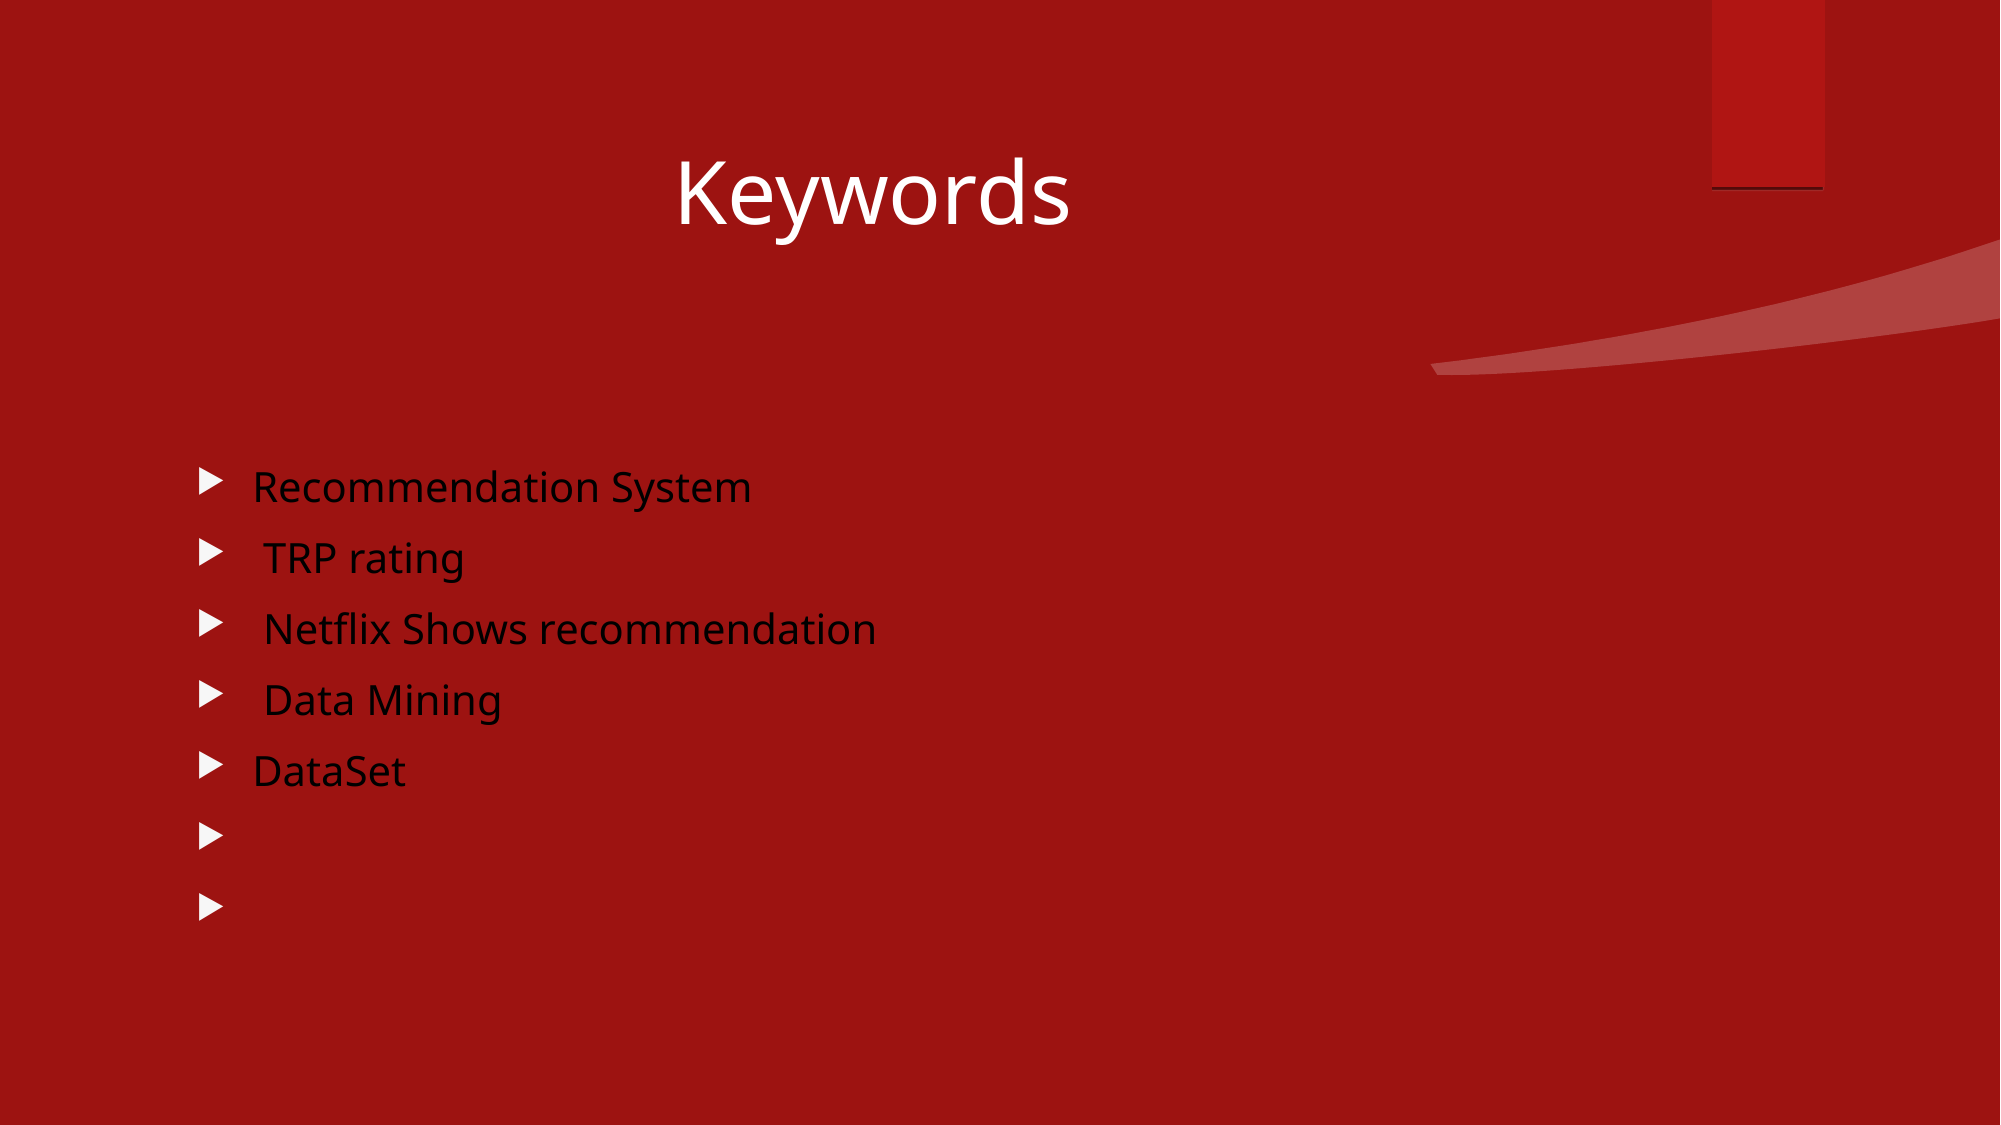

# Keywords
Recommendation System
 TRP rating
 Netflix Shows recommendation
 Data Mining
DataSet